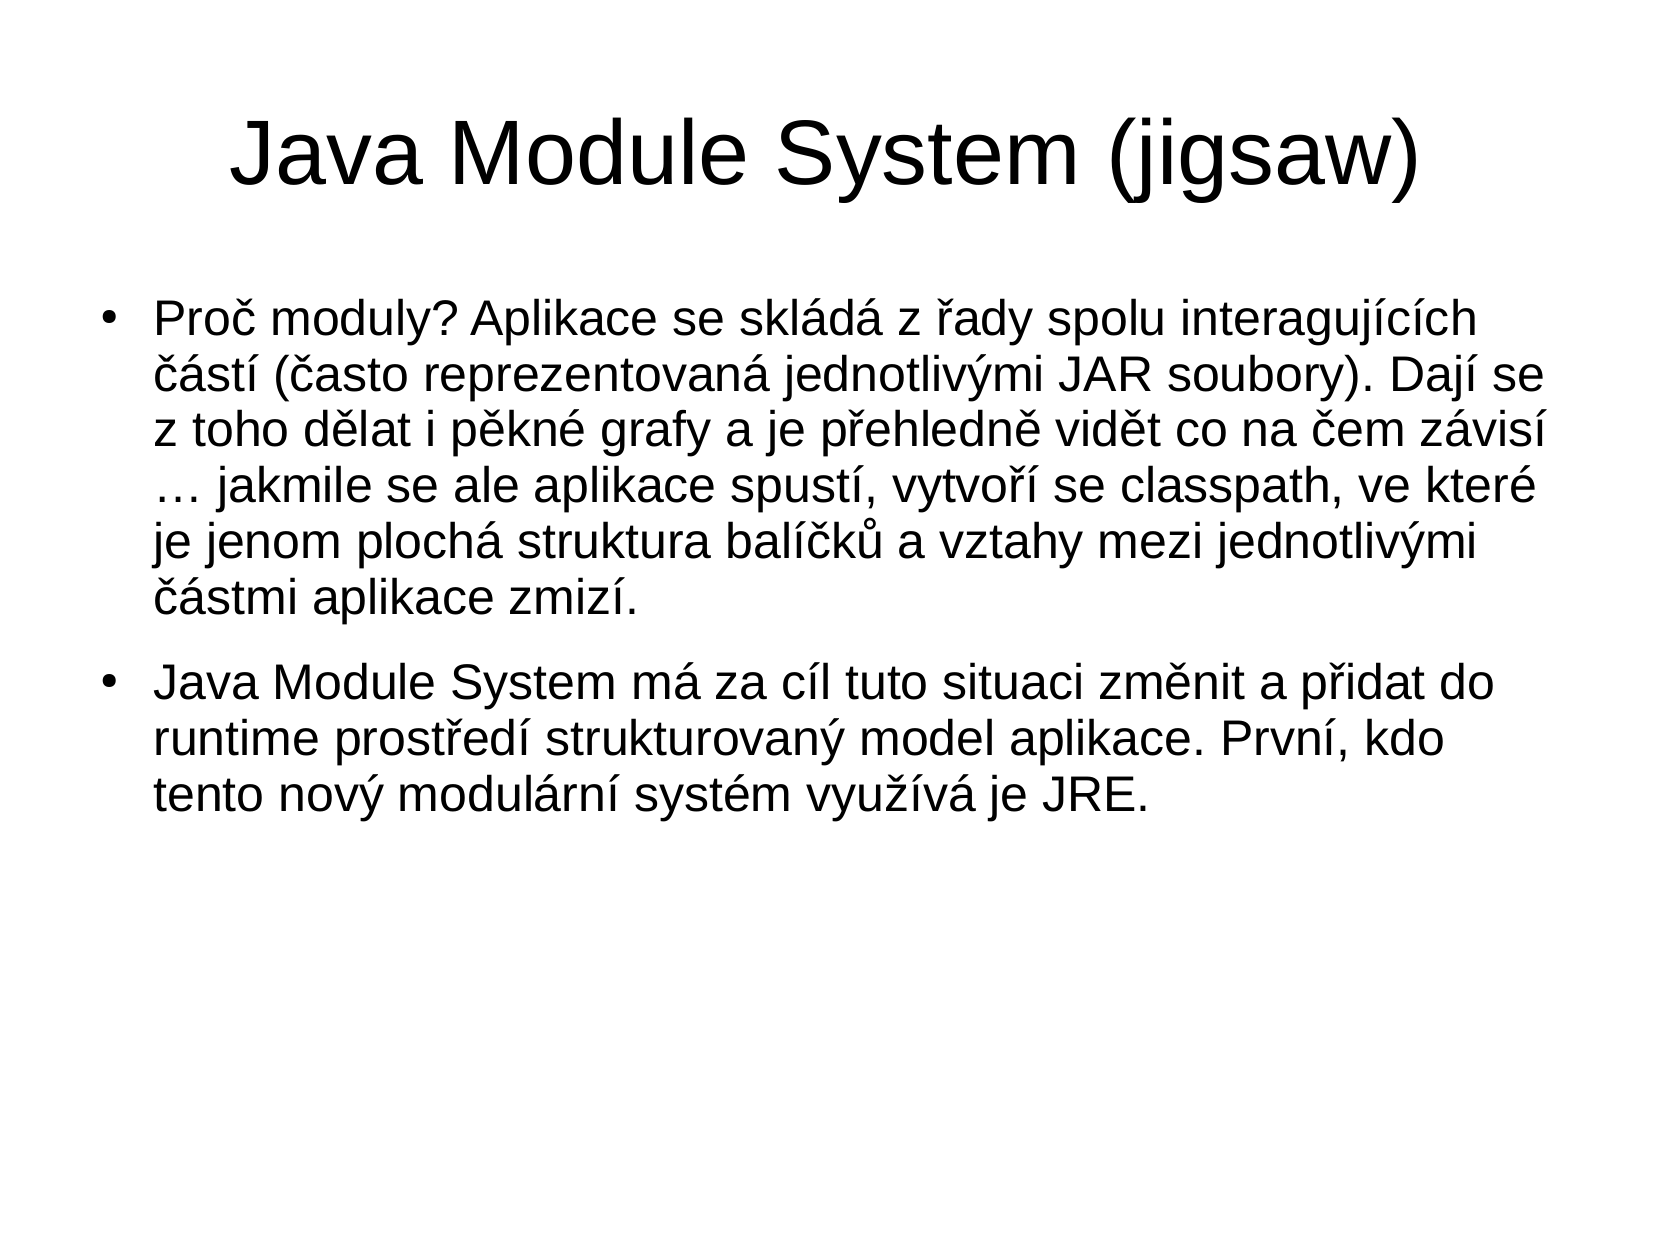

# Java Module System (jigsaw)
Proč moduly? Aplikace se skládá z řady spolu interagujících částí (často reprezentovaná jednotlivými JAR soubory). Dají se z toho dělat i pěkné grafy a je přehledně vidět co na čem závisí … jakmile se ale aplikace spustí, vytvoří se classpath, ve které je jenom plochá struktura balíčků a vztahy mezi jednotlivými částmi aplikace zmizí.
Java Module System má za cíl tuto situaci změnit a přidat do runtime prostředí strukturovaný model aplikace. První, kdo tento nový modulární systém využívá je JRE.